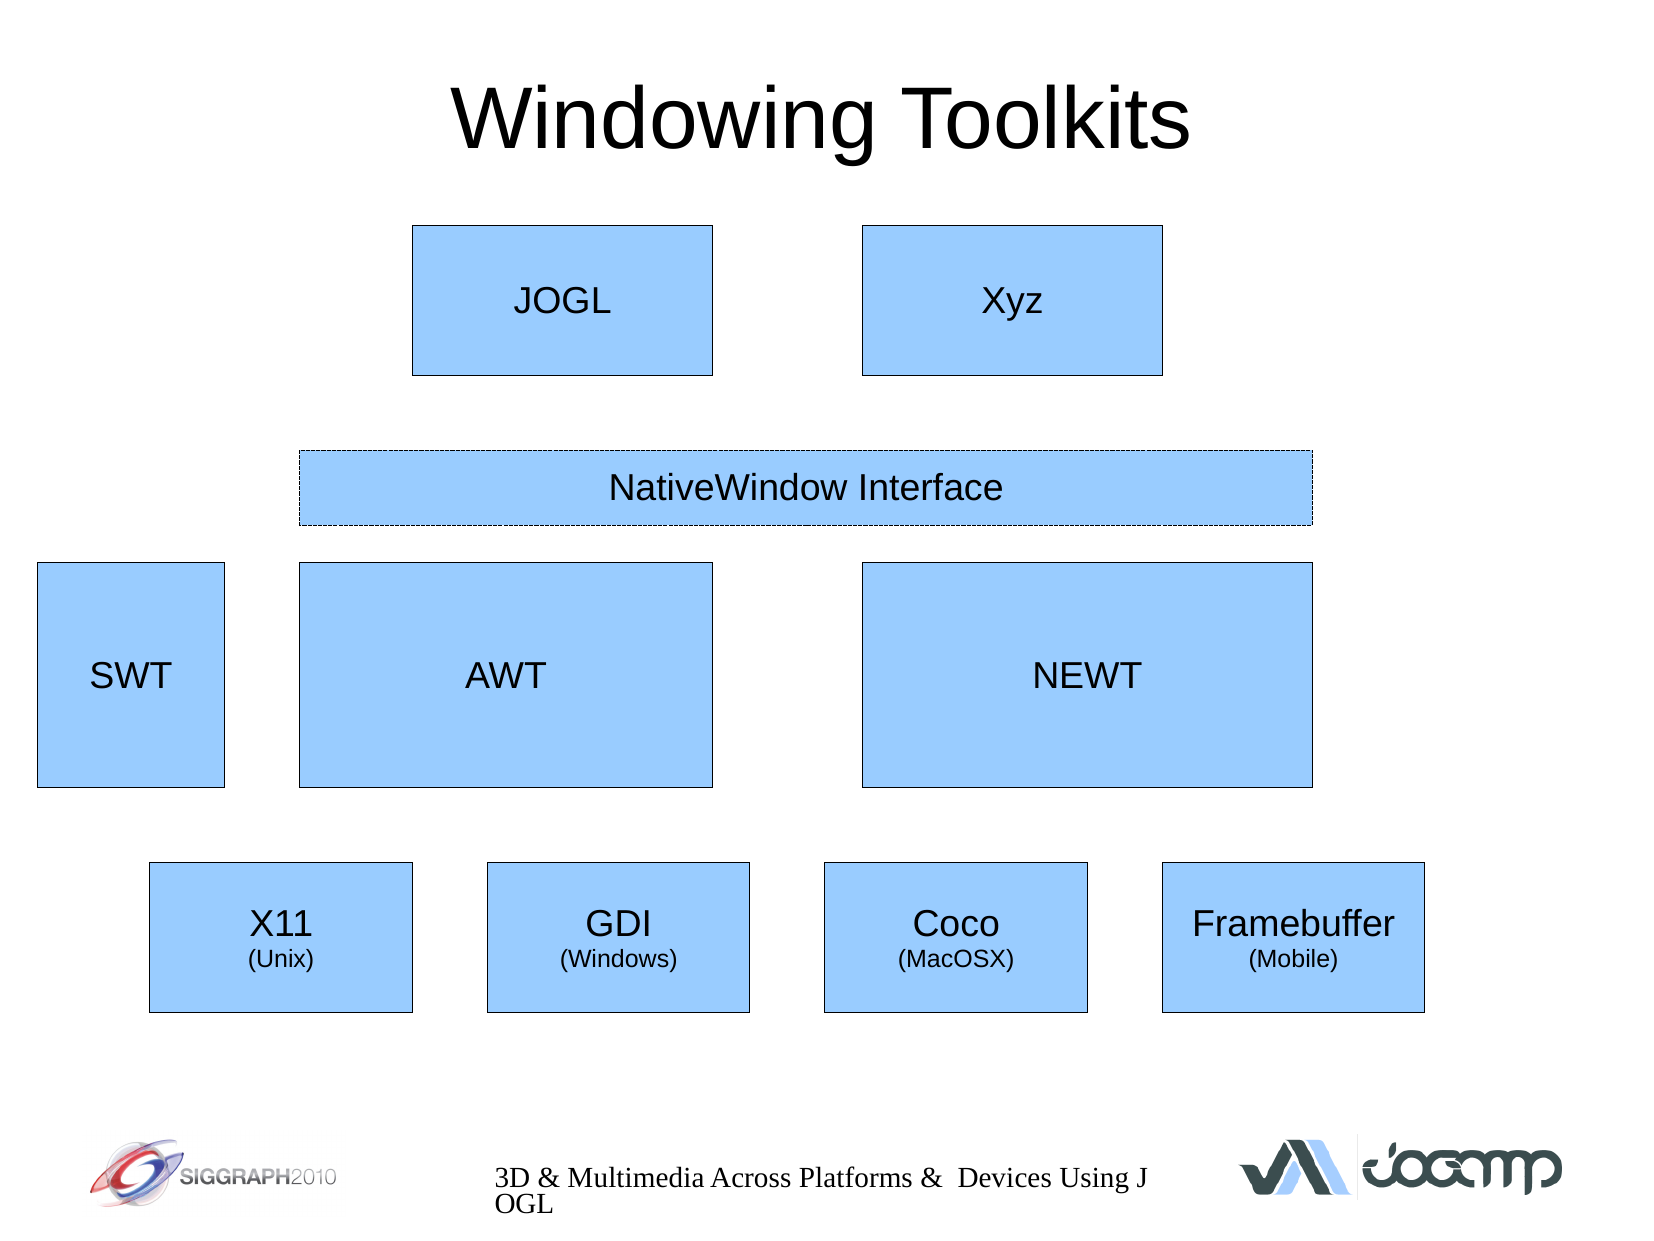

# Windowing Toolkits
JOGL
Xyz
NativeWindow Interface
SWT
AWT
NEWT
X11
(Unix)
GDI
(Windows)
Coco
(MacOSX)
Framebuffer
(Mobile)
3D & Multimedia Across Platforms & Devices Using JOGL